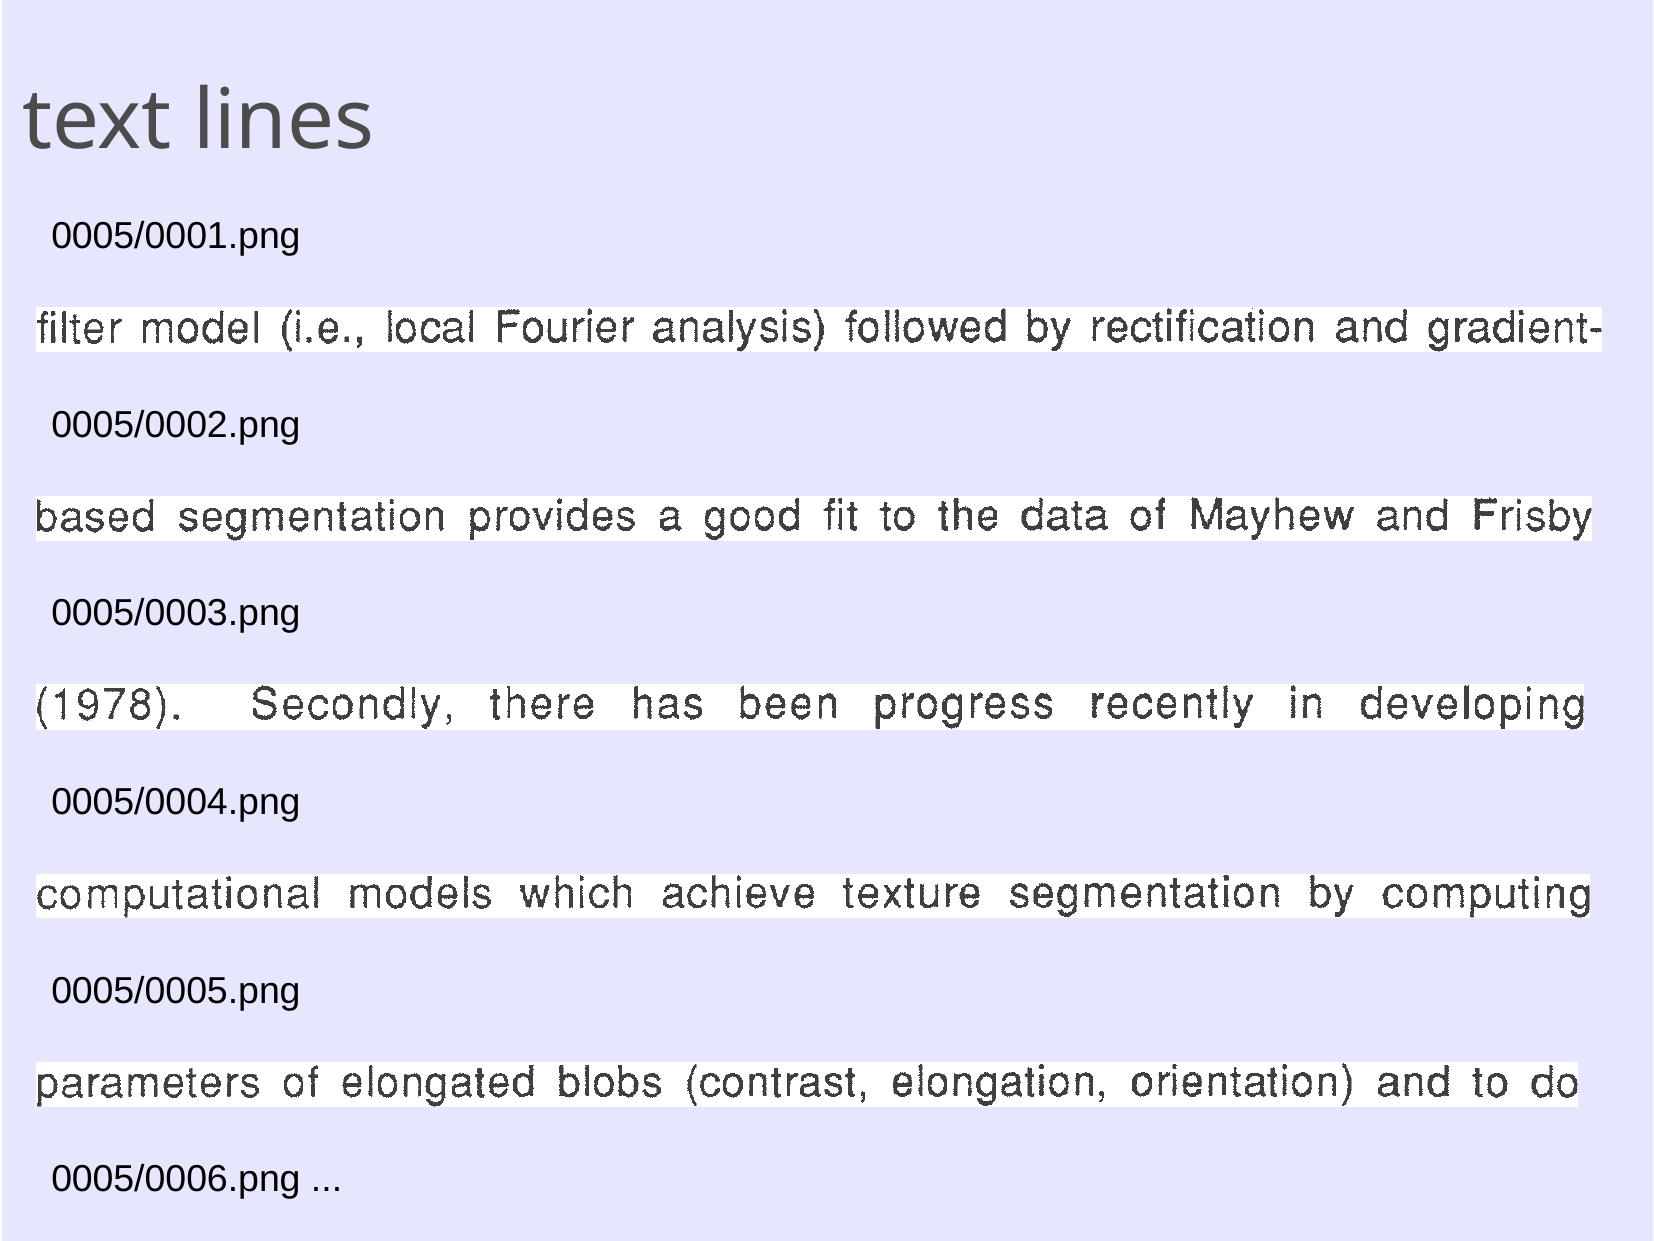

# text lines
0005/0001.png
0005/0002.png
0005/0003.png
0005/0004.png
0005/0005.png
0005/0006.png ...